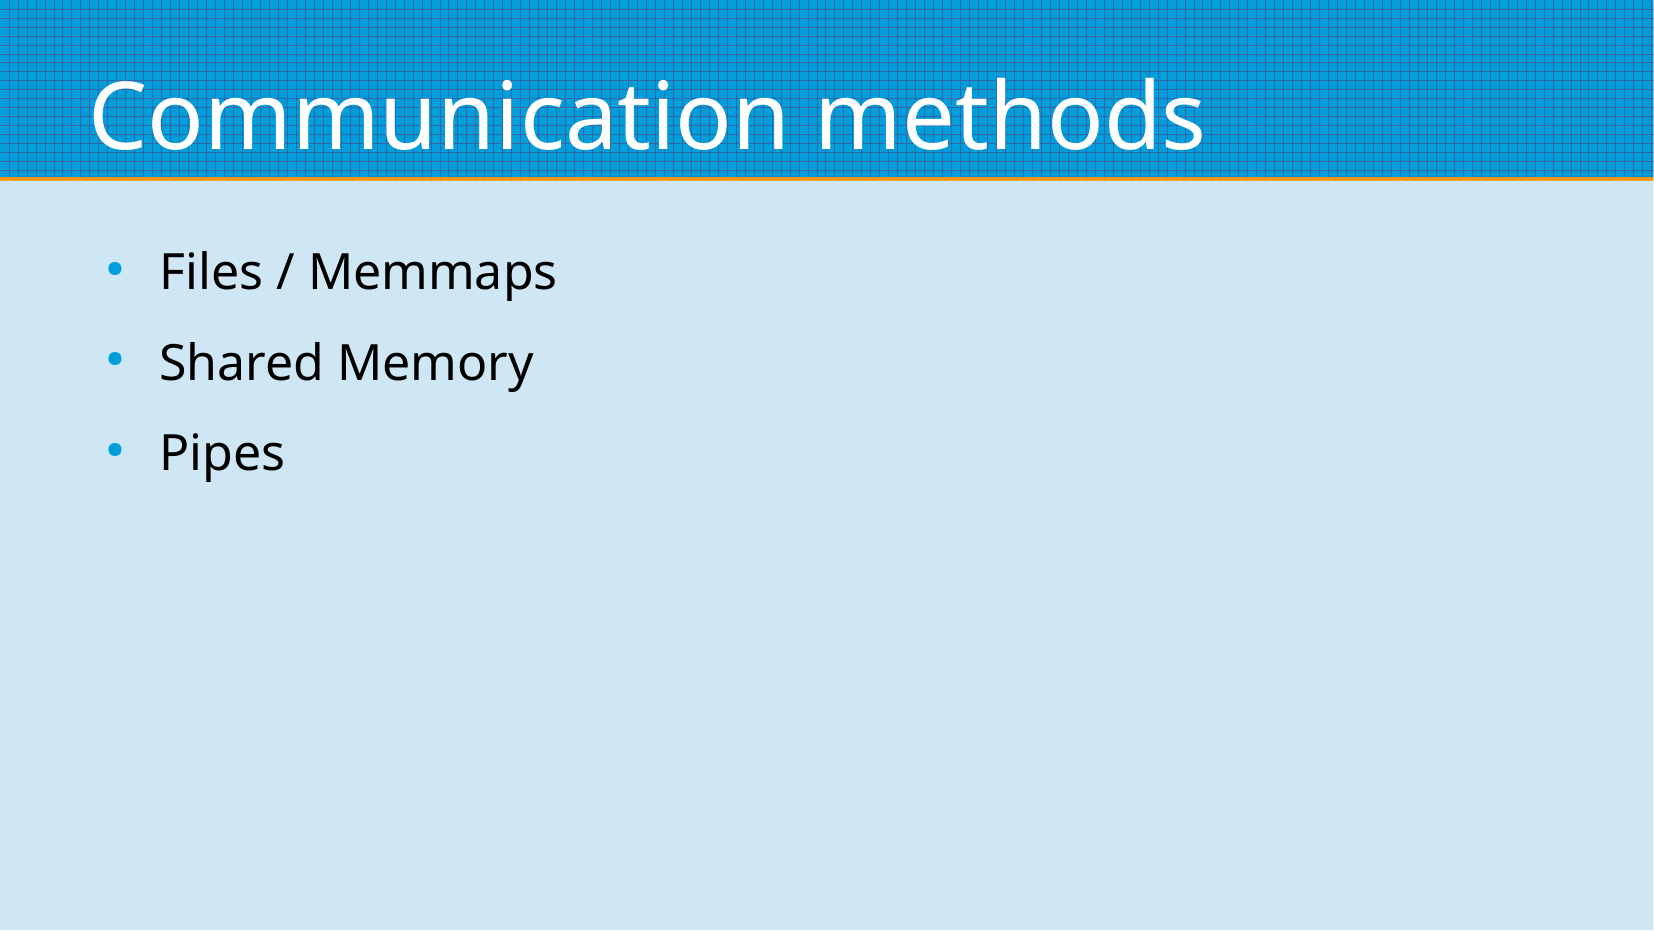

# Communication methods
Files / Memmaps
Shared Memory
Pipes